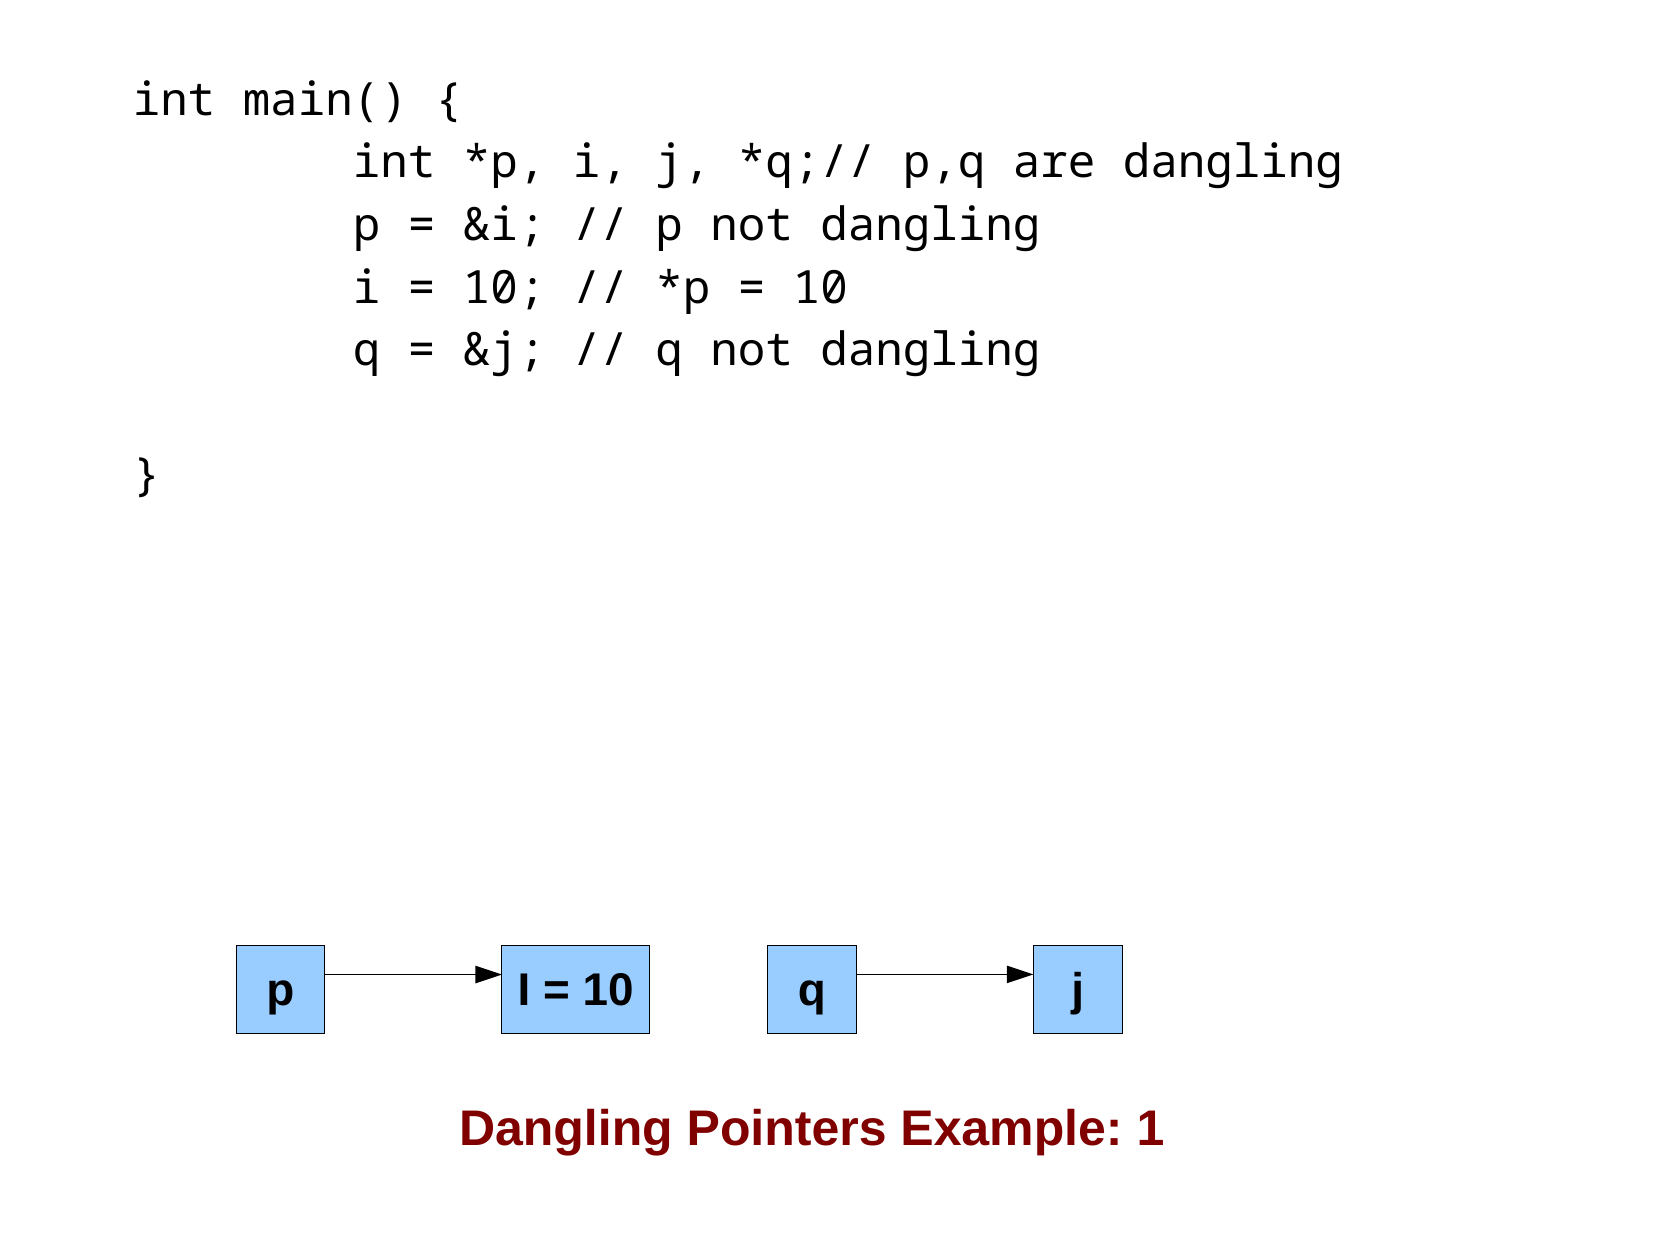

int main() {
 int *p, i, j, *q;// p,q are dangling
 p = &i; // p not dangling
 i = 10; // *p = 10
 q = &j; // q not dangling
}
p
I = 10
q
j
Dangling Pointers Example: 1